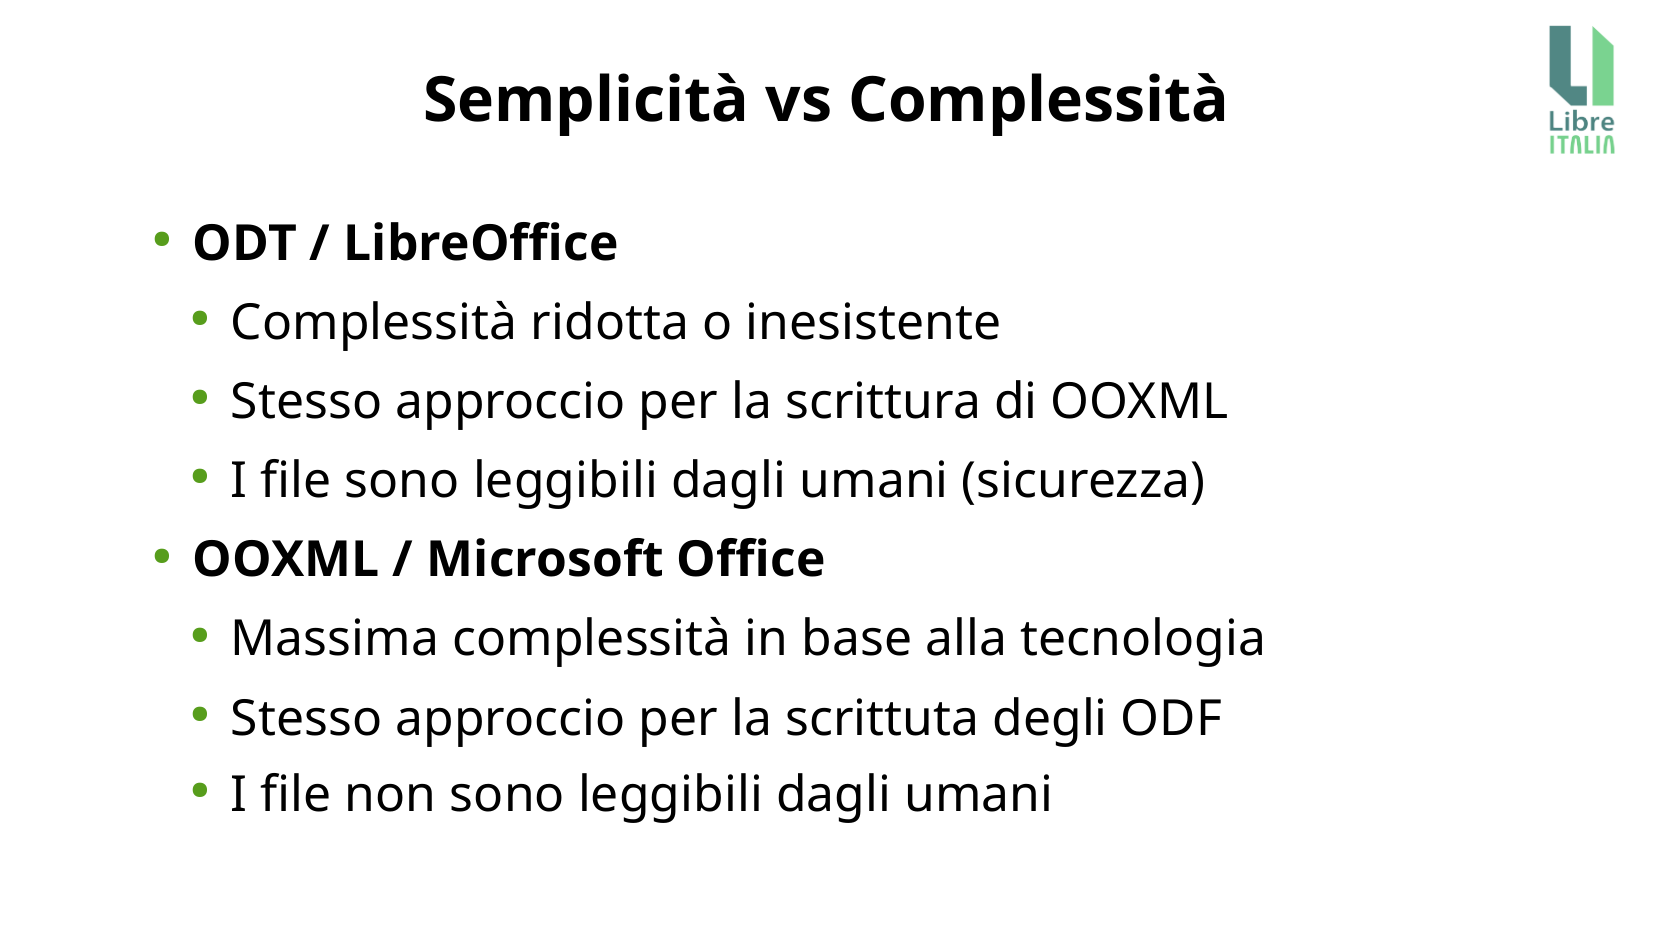

# Semplicità vs Complessità
ODT / LibreOffice
Complessità ridotta o inesistente
Stesso approccio per la scrittura di OOXML
I file sono leggibili dagli umani (sicurezza)
OOXML / Microsoft Office
Massima complessità in base alla tecnologia
Stesso approccio per la scrittuta degli ODF
I file non sono leggibili dagli umani